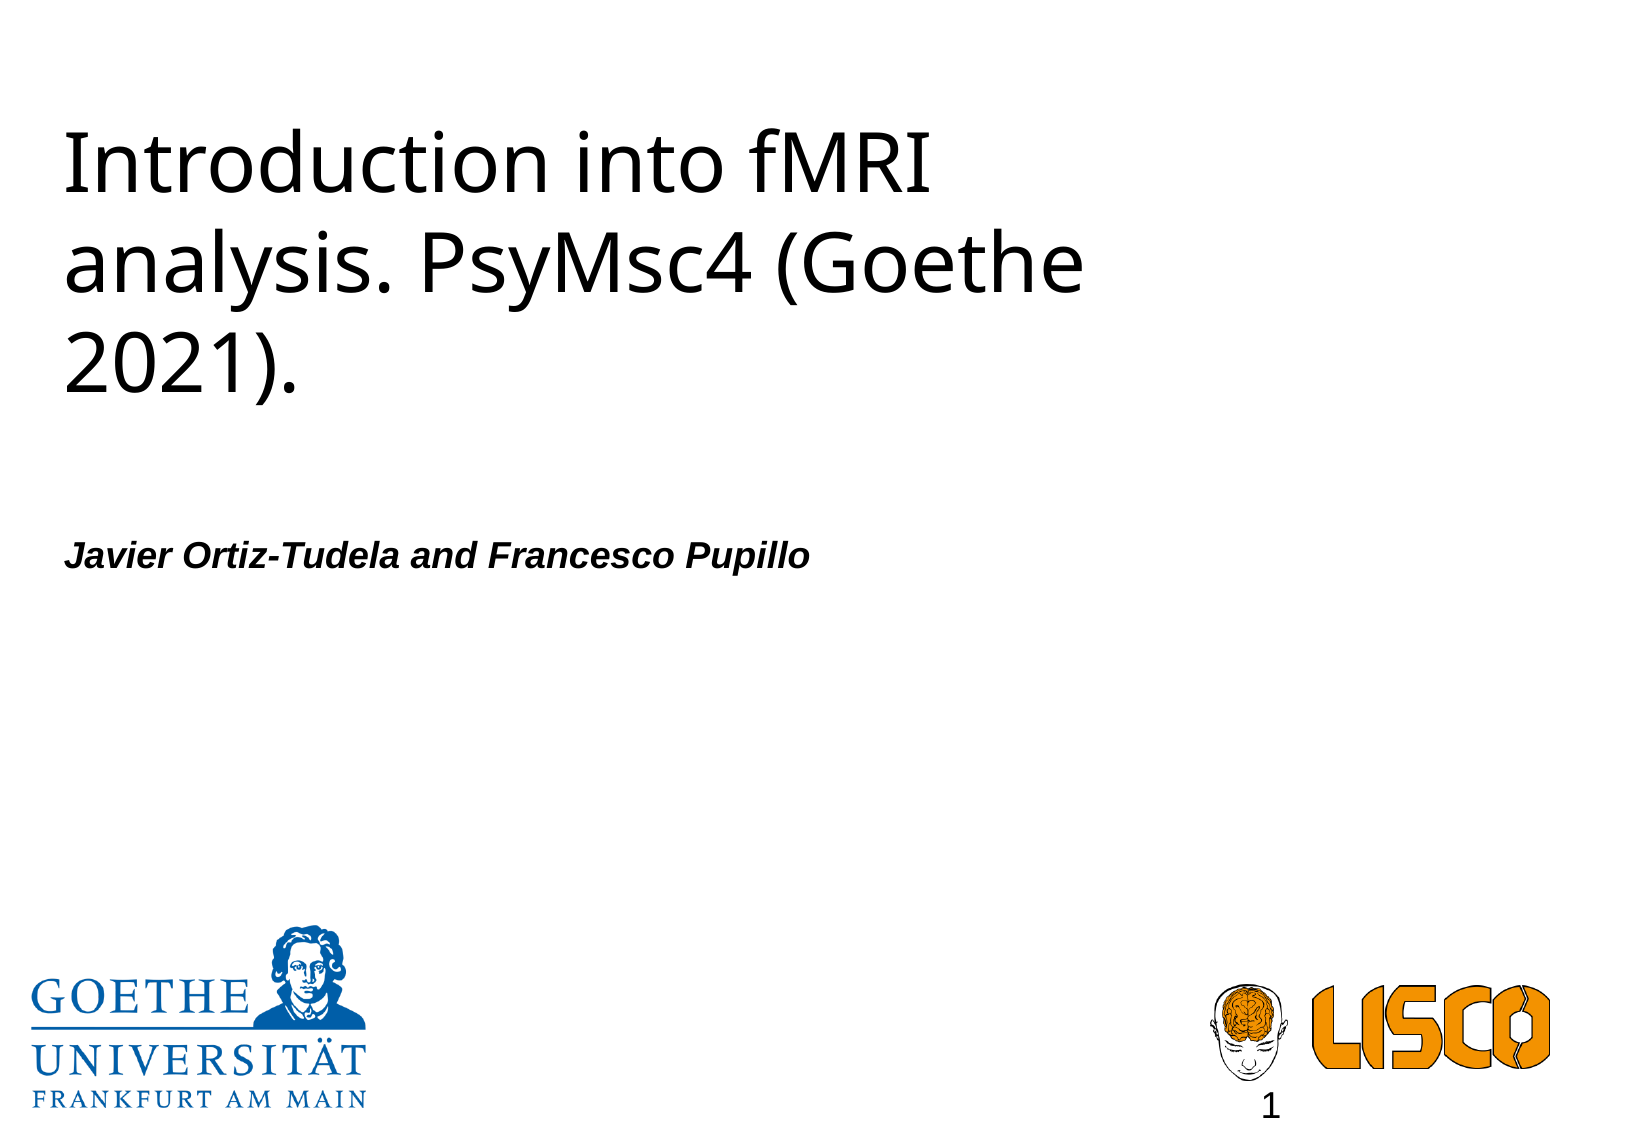

Introduction into fMRI analysis. PsyMsc4 (Goethe 2021).
Javier Ortiz-Tudela and Francesco Pupillo